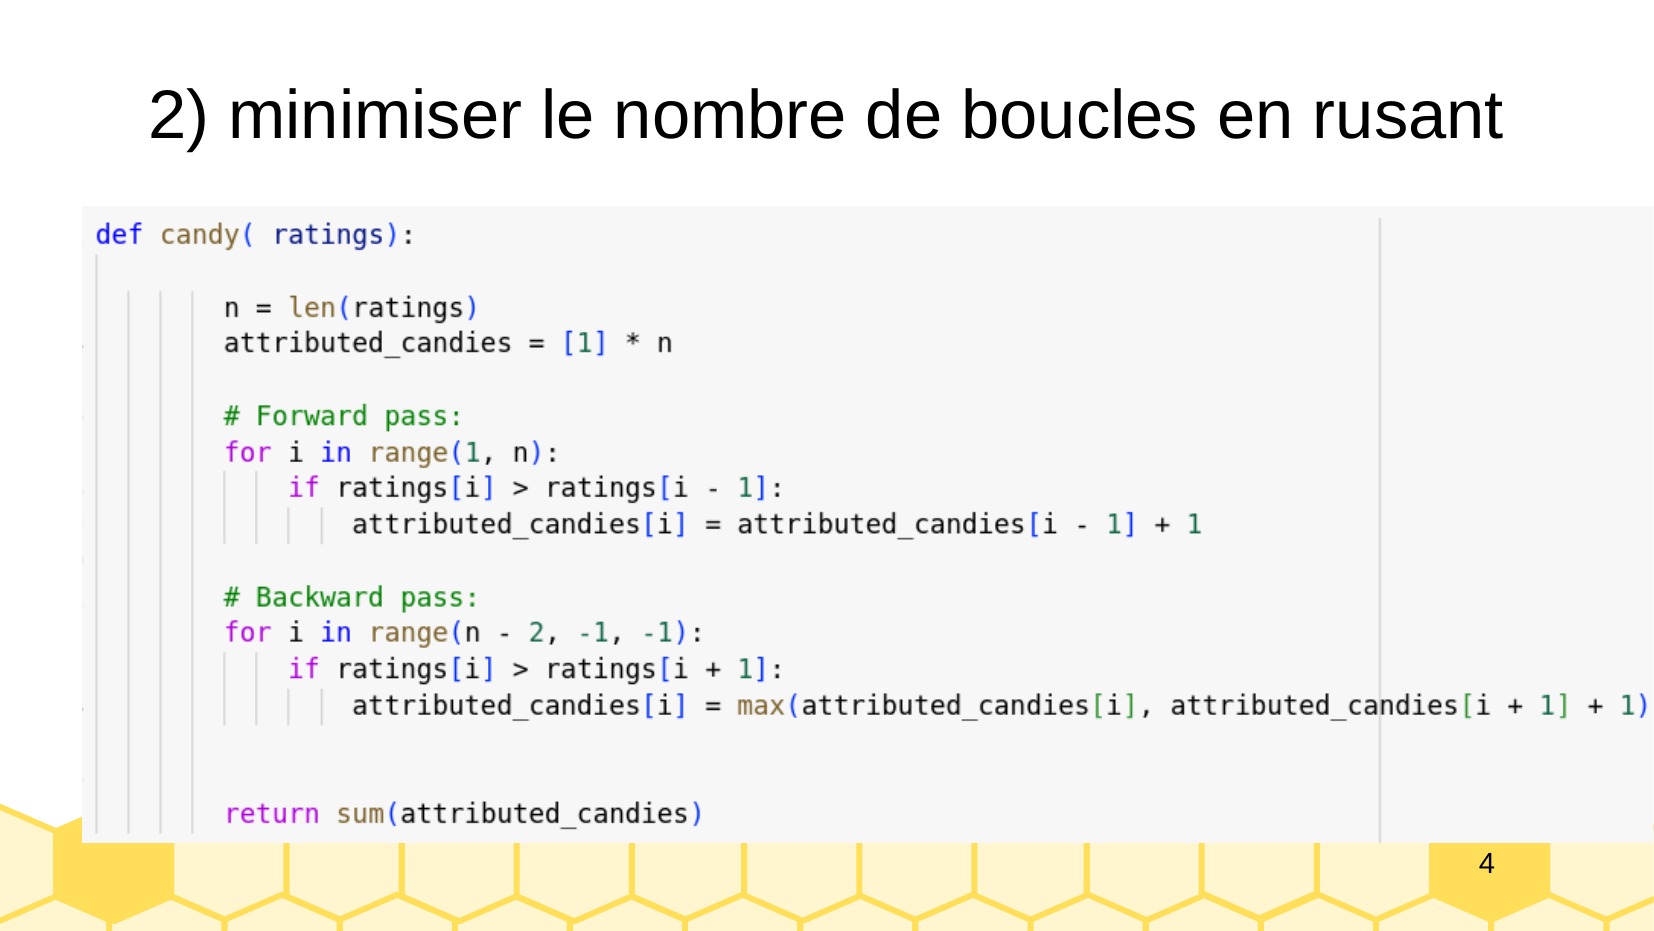

# 2) minimiser le nombre de boucles en rusant